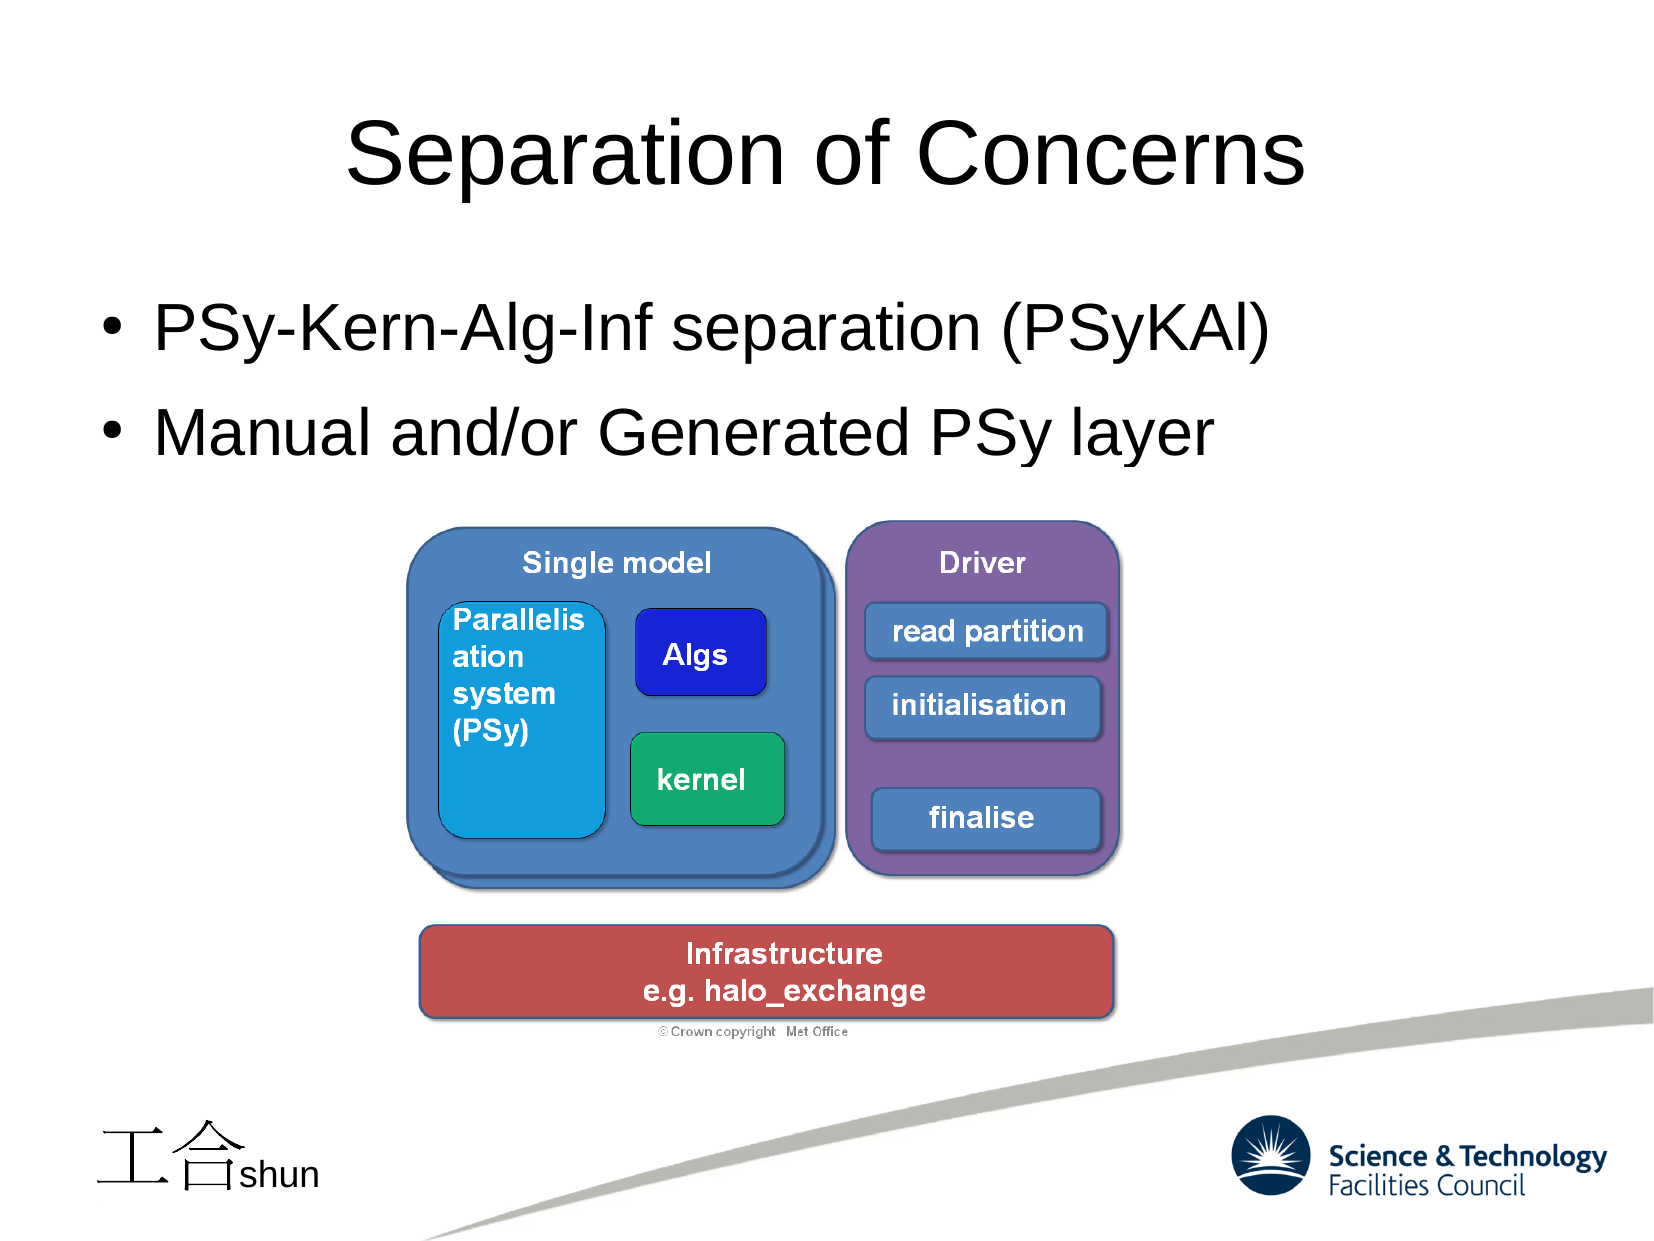

# Separation of Concerns
PSy-Kern-Alg-Inf separation (PSyKAl)
Manual and/or Generated PSy layer